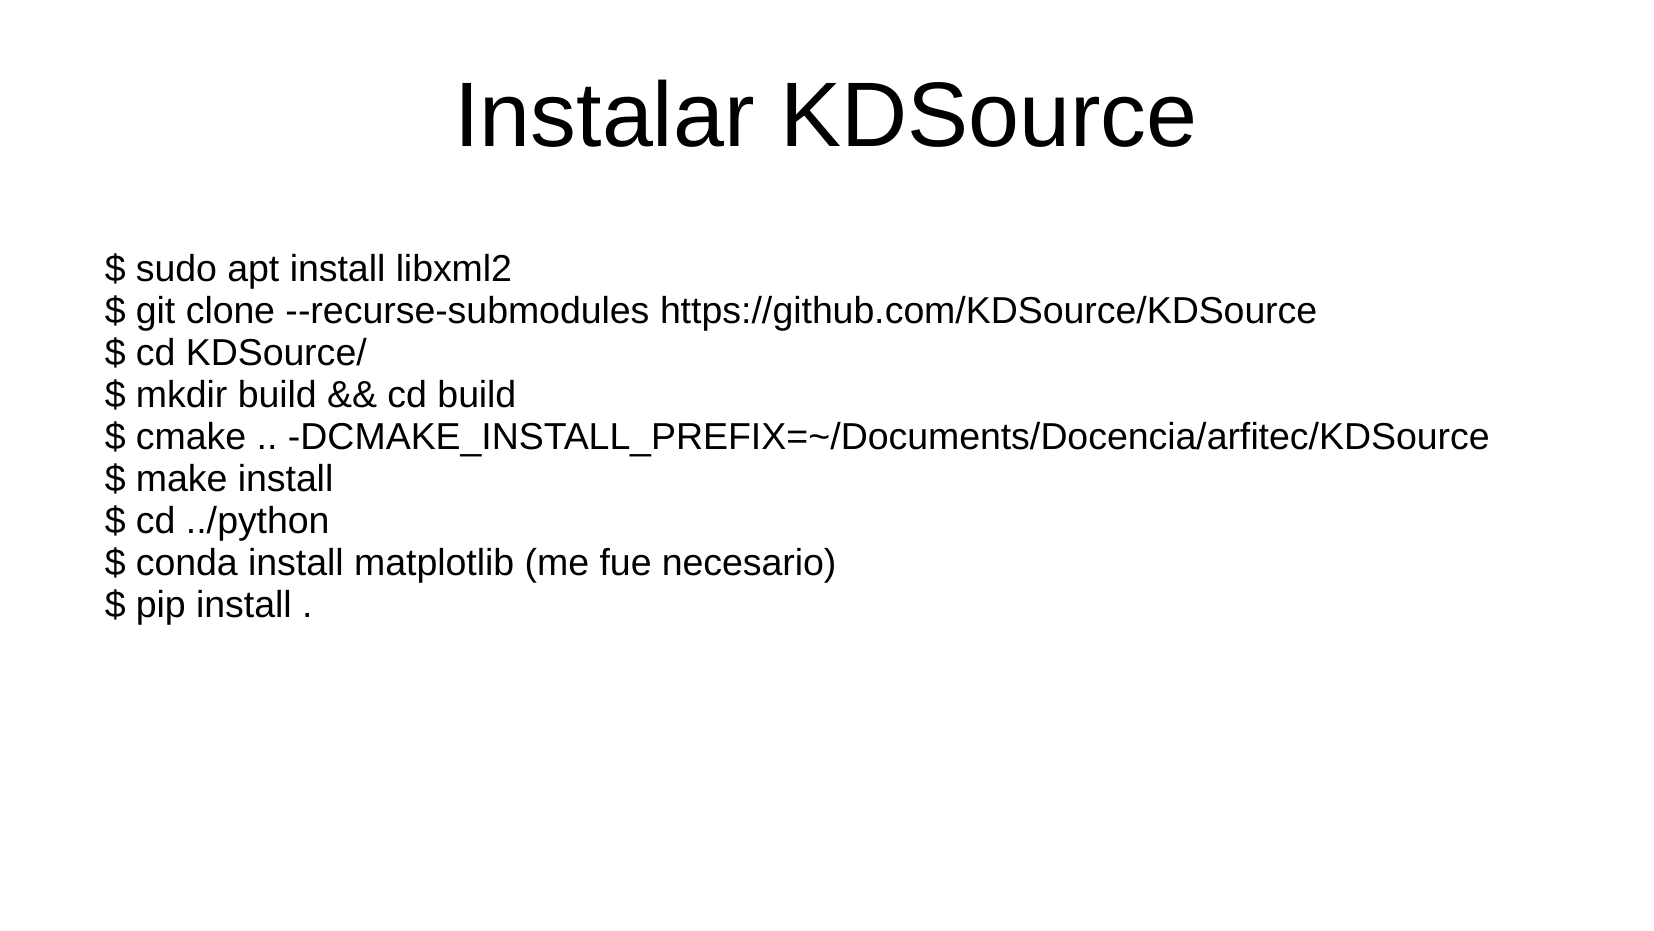

# Instalar KDSource
$ sudo apt install libxml2
$ git clone --recurse-submodules https://github.com/KDSource/KDSource
$ cd KDSource/
$ mkdir build && cd build
$ cmake .. -DCMAKE_INSTALL_PREFIX=~/Documents/Docencia/arfitec/KDSource
$ make install
$ cd ../python
$ conda install matplotlib (me fue necesario)
$ pip install .